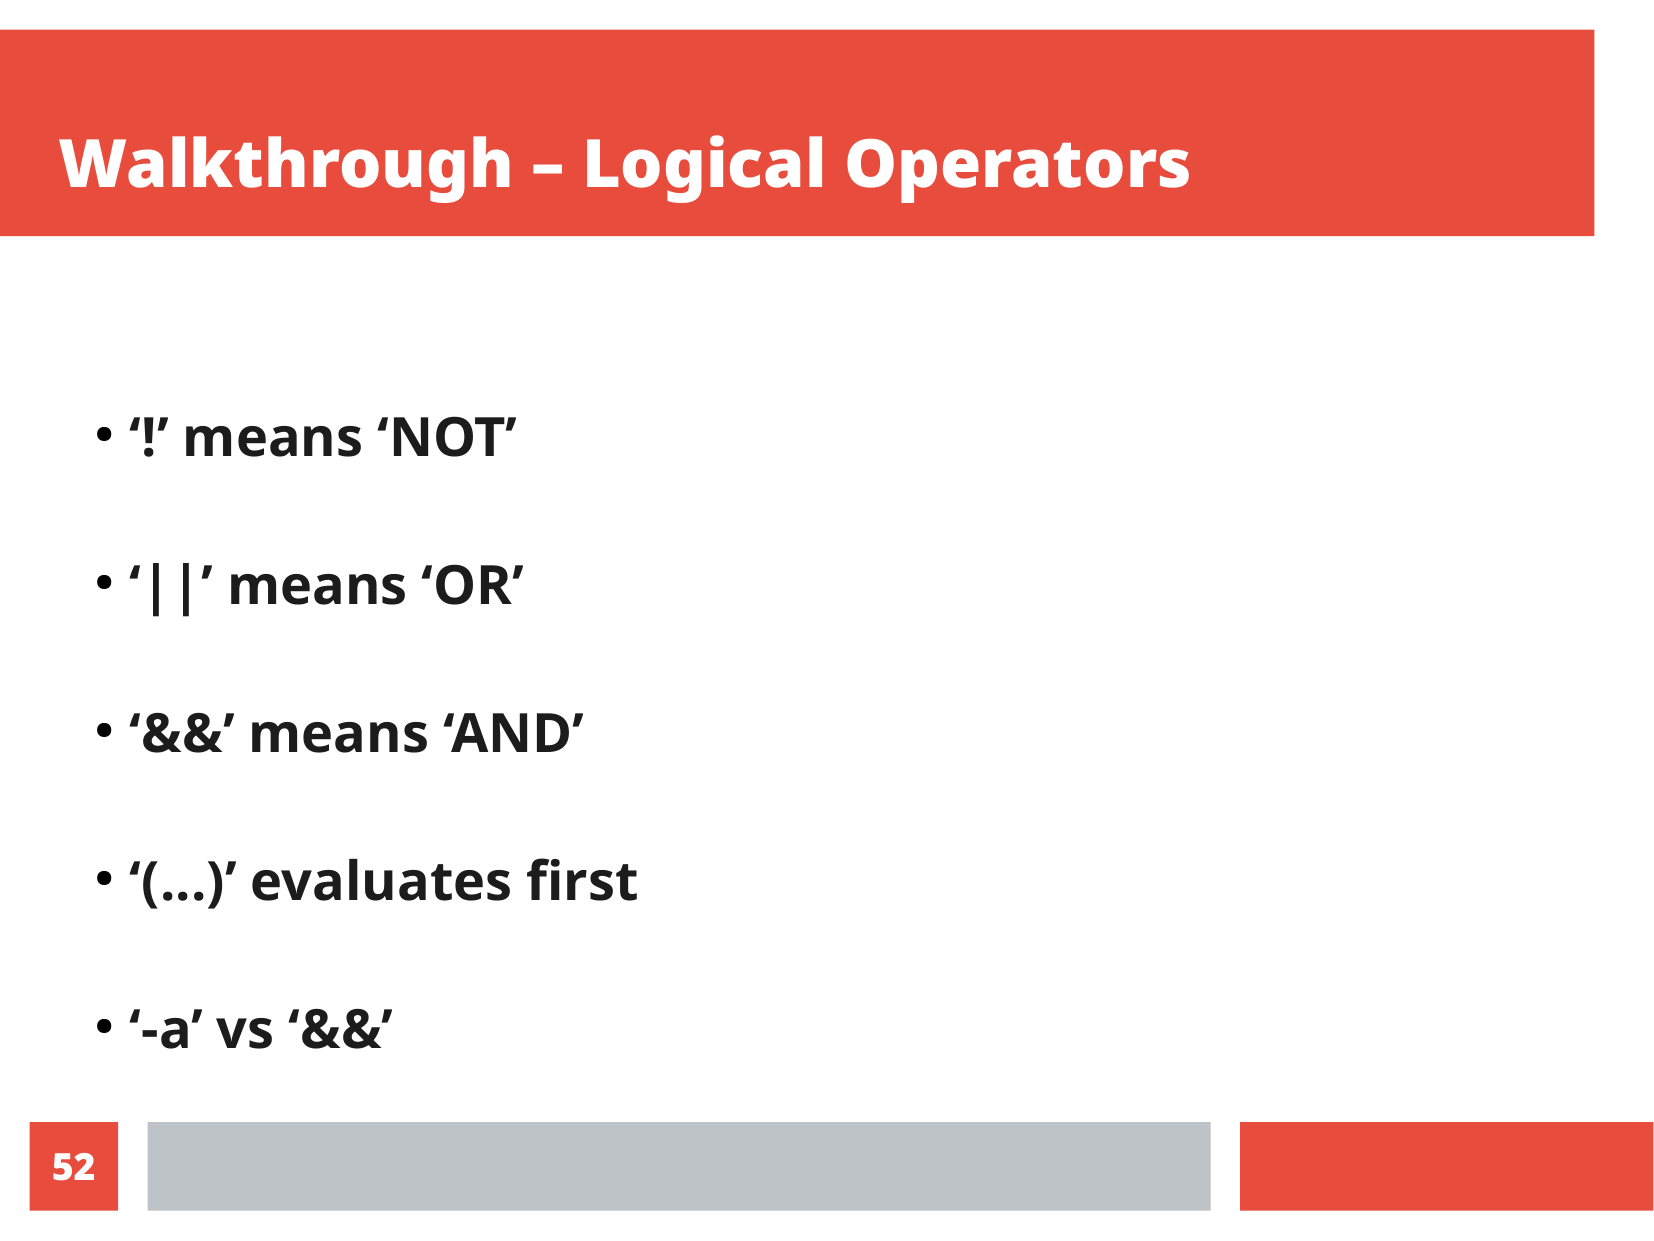

# Walkthrough – Logical Operators
‘!’ means ‘NOT’
‘||’ means ‘OR’
‘&&’ means ‘AND’
‘(...)’ evaluates first
‘-a’ vs ‘&&’
52